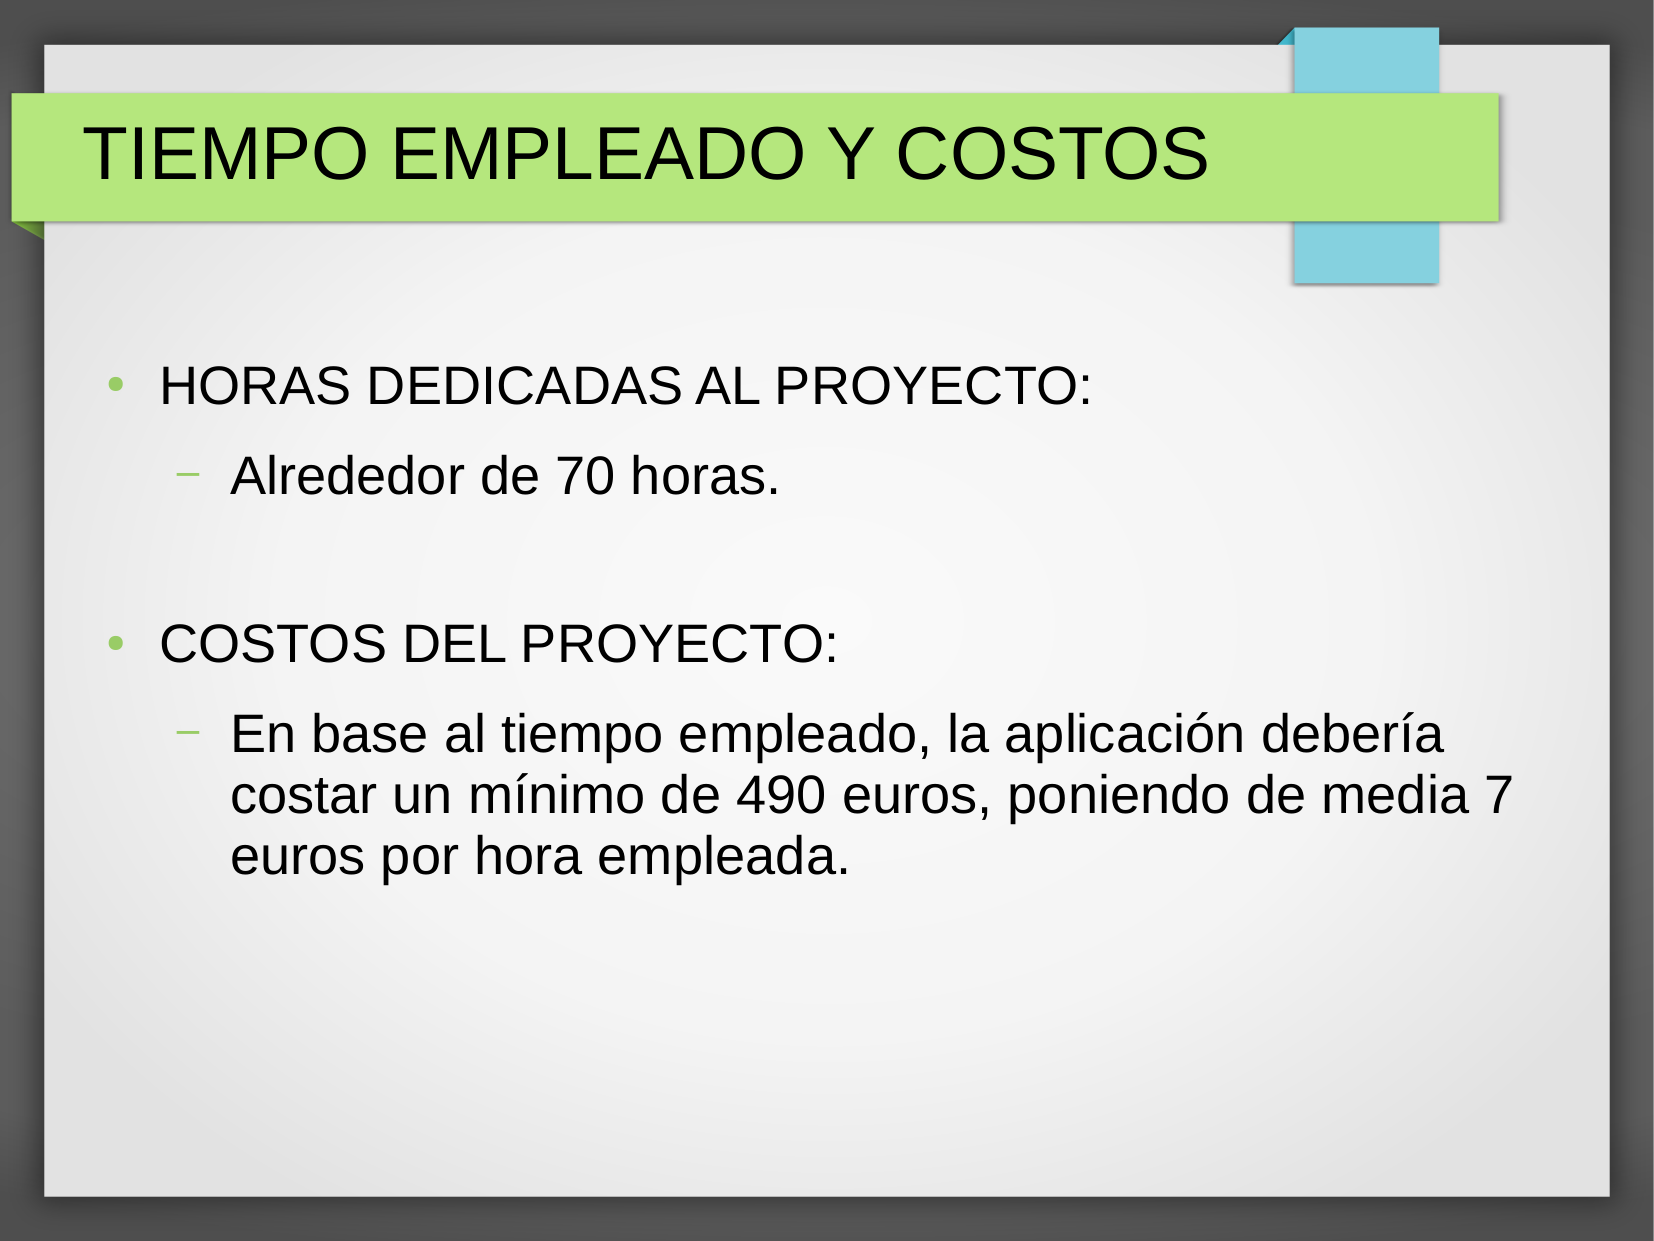

# TIEMPO EMPLEADO Y COSTOS
HORAS DEDICADAS AL PROYECTO:
Alrededor de 70 horas.
COSTOS DEL PROYECTO:
En base al tiempo empleado, la aplicación debería costar un mínimo de 490 euros, poniendo de media 7 euros por hora empleada.